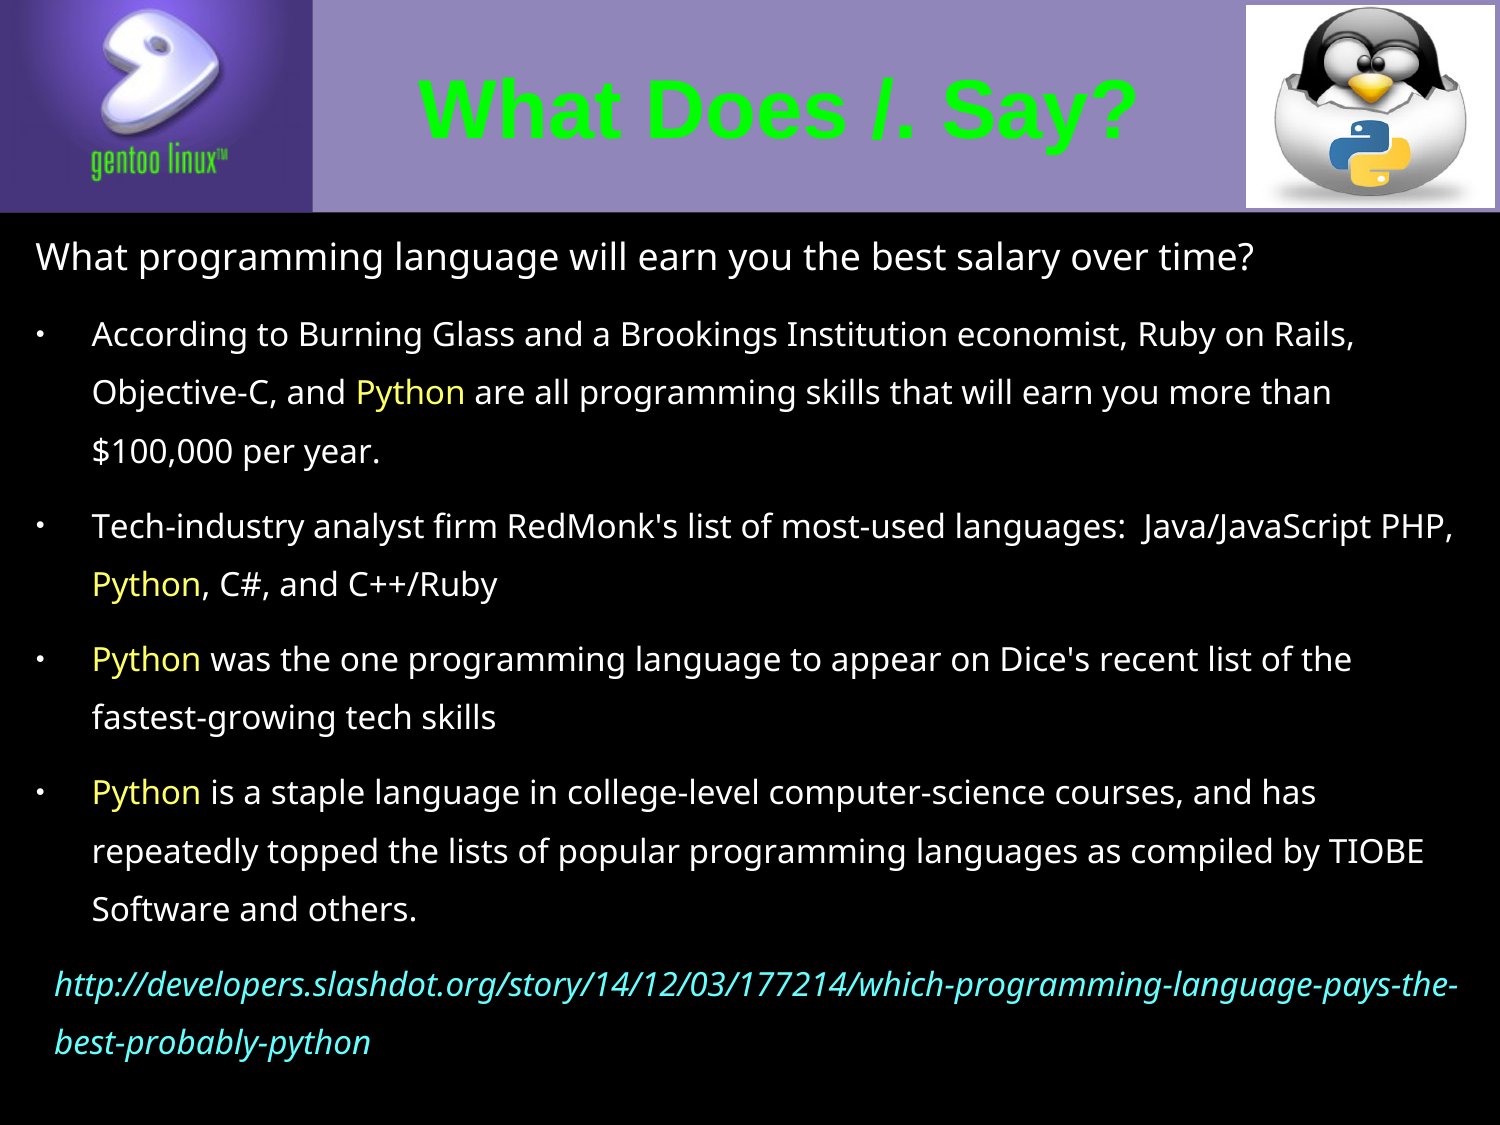

# What Does /. Say?
What programming language will earn you the best salary over time?
According to Burning Glass and a Brookings Institution economist, Ruby on Rails, Objective-C, and Python are all programming skills that will earn you more than $100,000 per year.
Tech-industry analyst firm RedMonk's list of most-used languages: Java/JavaScript PHP, Python, C#, and C++/Ruby
Python was the one programming language to appear on Dice's recent list of the fastest-growing tech skills
Python is a staple language in college-level computer-science courses, and has repeatedly topped the lists of popular programming languages as compiled by TIOBE Software and others.
http://developers.slashdot.org/story/14/12/03/177214/which-programming-language-pays-the-best-probably-python